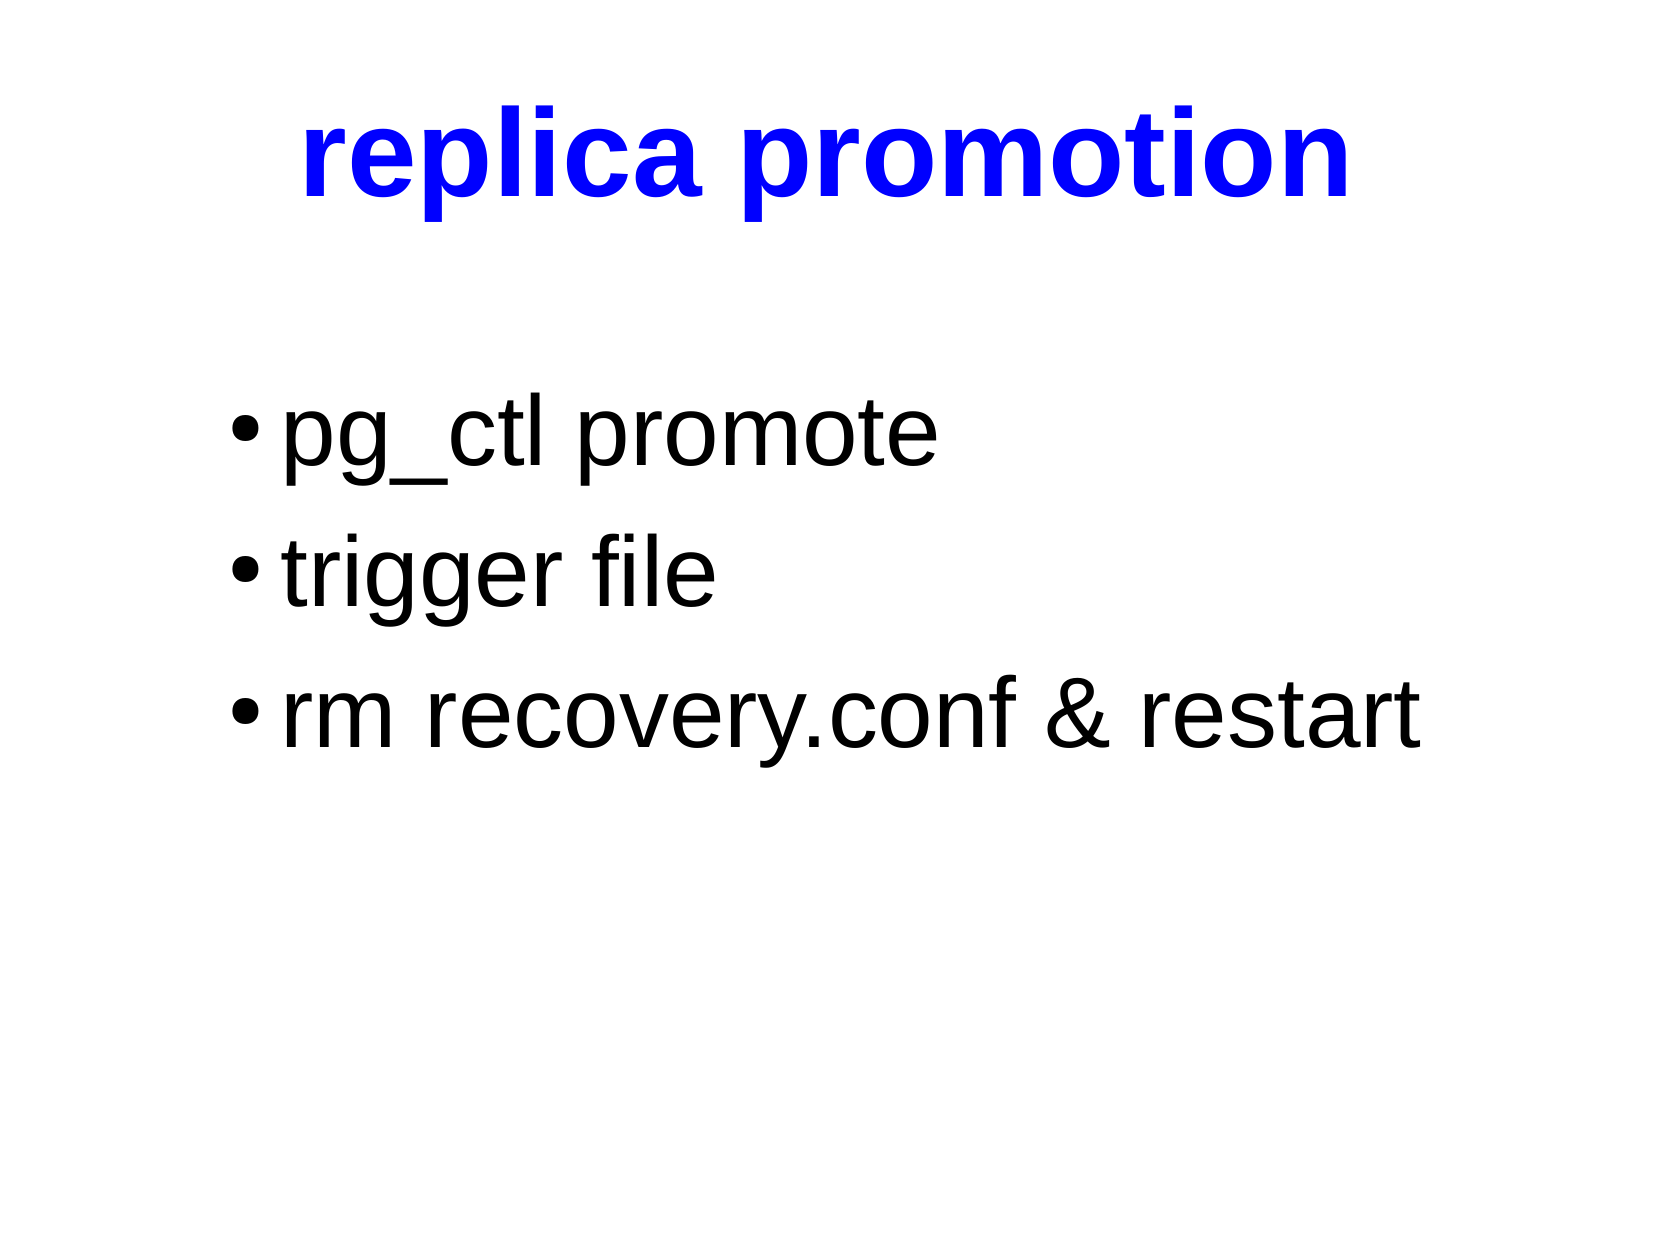

# replica promotion
pg_ctl promote
trigger file
rm recovery.conf & restart